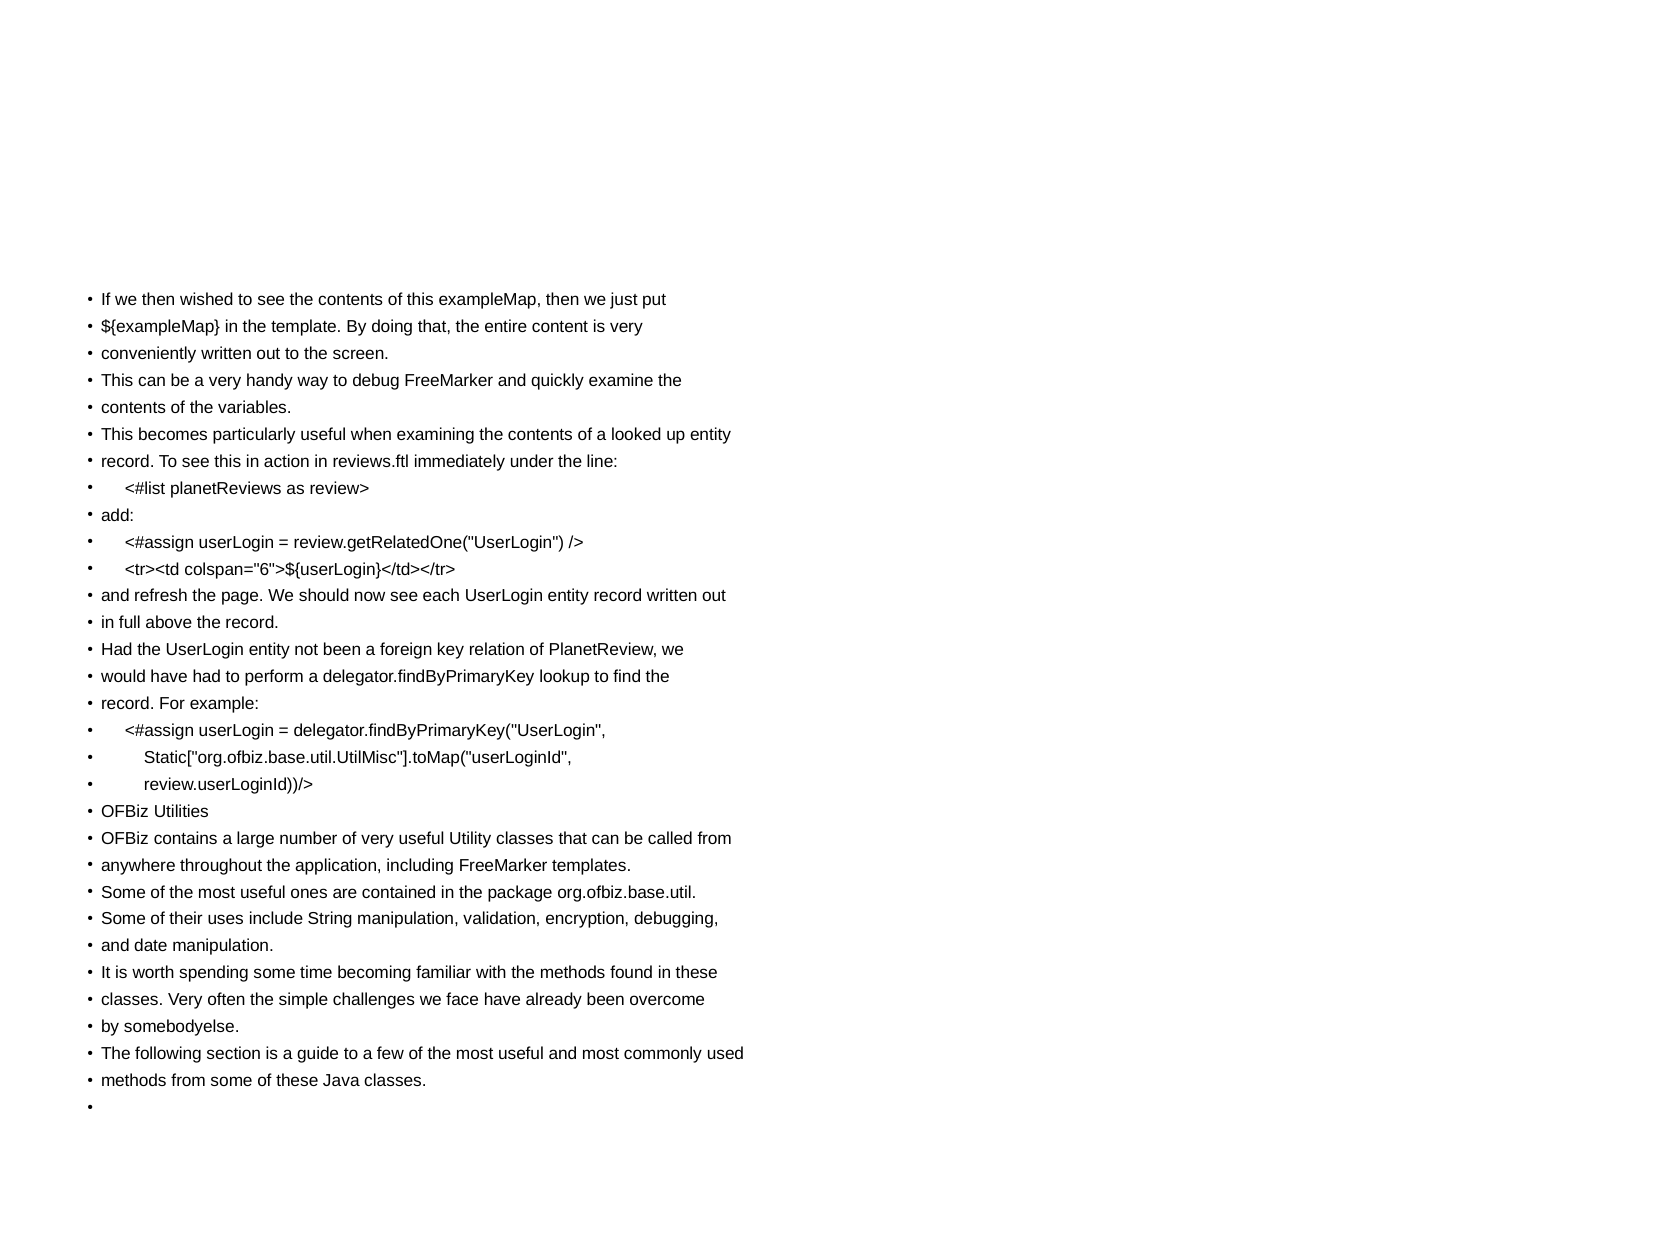

#
If we then wished to see the contents of this exampleMap, then we just put
${exampleMap} in the template. By doing that, the entire content is very
conveniently written out to the screen.
This can be a very handy way to debug FreeMarker and quickly examine the
contents of the variables.
This becomes particularly useful when examining the contents of a looked up entity
record. To see this in action in reviews.ftl immediately under the line:
 <#list planetReviews as review>
add:
 <#assign userLogin = review.getRelatedOne("UserLogin") />
 <tr><td colspan="6">${userLogin}</td></tr>
and refresh the page. We should now see each UserLogin entity record written out
in full above the record.
Had the UserLogin entity not been a foreign key relation of PlanetReview, we
would have had to perform a delegator.findByPrimaryKey lookup to find the
record. For example:
 <#assign userLogin = delegator.findByPrimaryKey("UserLogin",
 Static["org.ofbiz.base.util.UtilMisc"].toMap("userLoginId",
 review.userLoginId))/>
OFBiz Utilities
OFBiz contains a large number of very useful Utility classes that can be called from
anywhere throughout the application, including FreeMarker templates.
Some of the most useful ones are contained in the package org.ofbiz.base.util.
Some of their uses include String manipulation, validation, encryption, debugging,
and date manipulation.
It is worth spending some time becoming familiar with the methods found in these
classes. Very often the simple challenges we face have already been overcome
by somebodyelse.
The following section is a guide to a few of the most useful and most commonly used
methods from some of these Java classes.